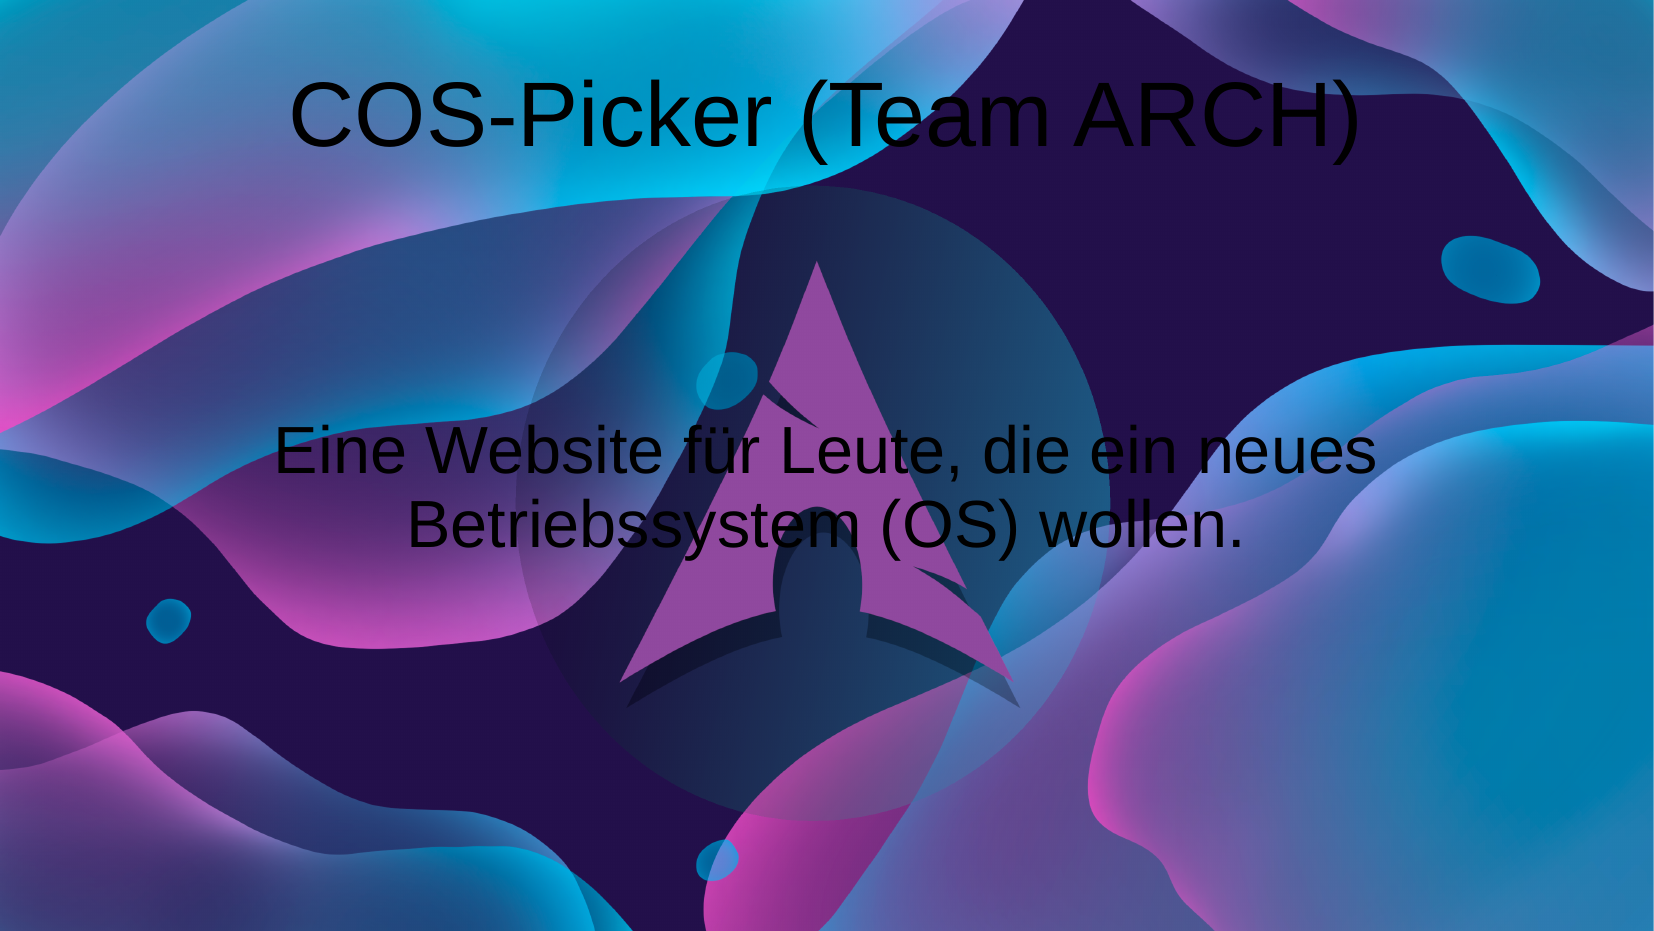

# COS-Picker (Team ARCH)
Eine Website für Leute, die ein neues Betriebssystem (OS) wollen.